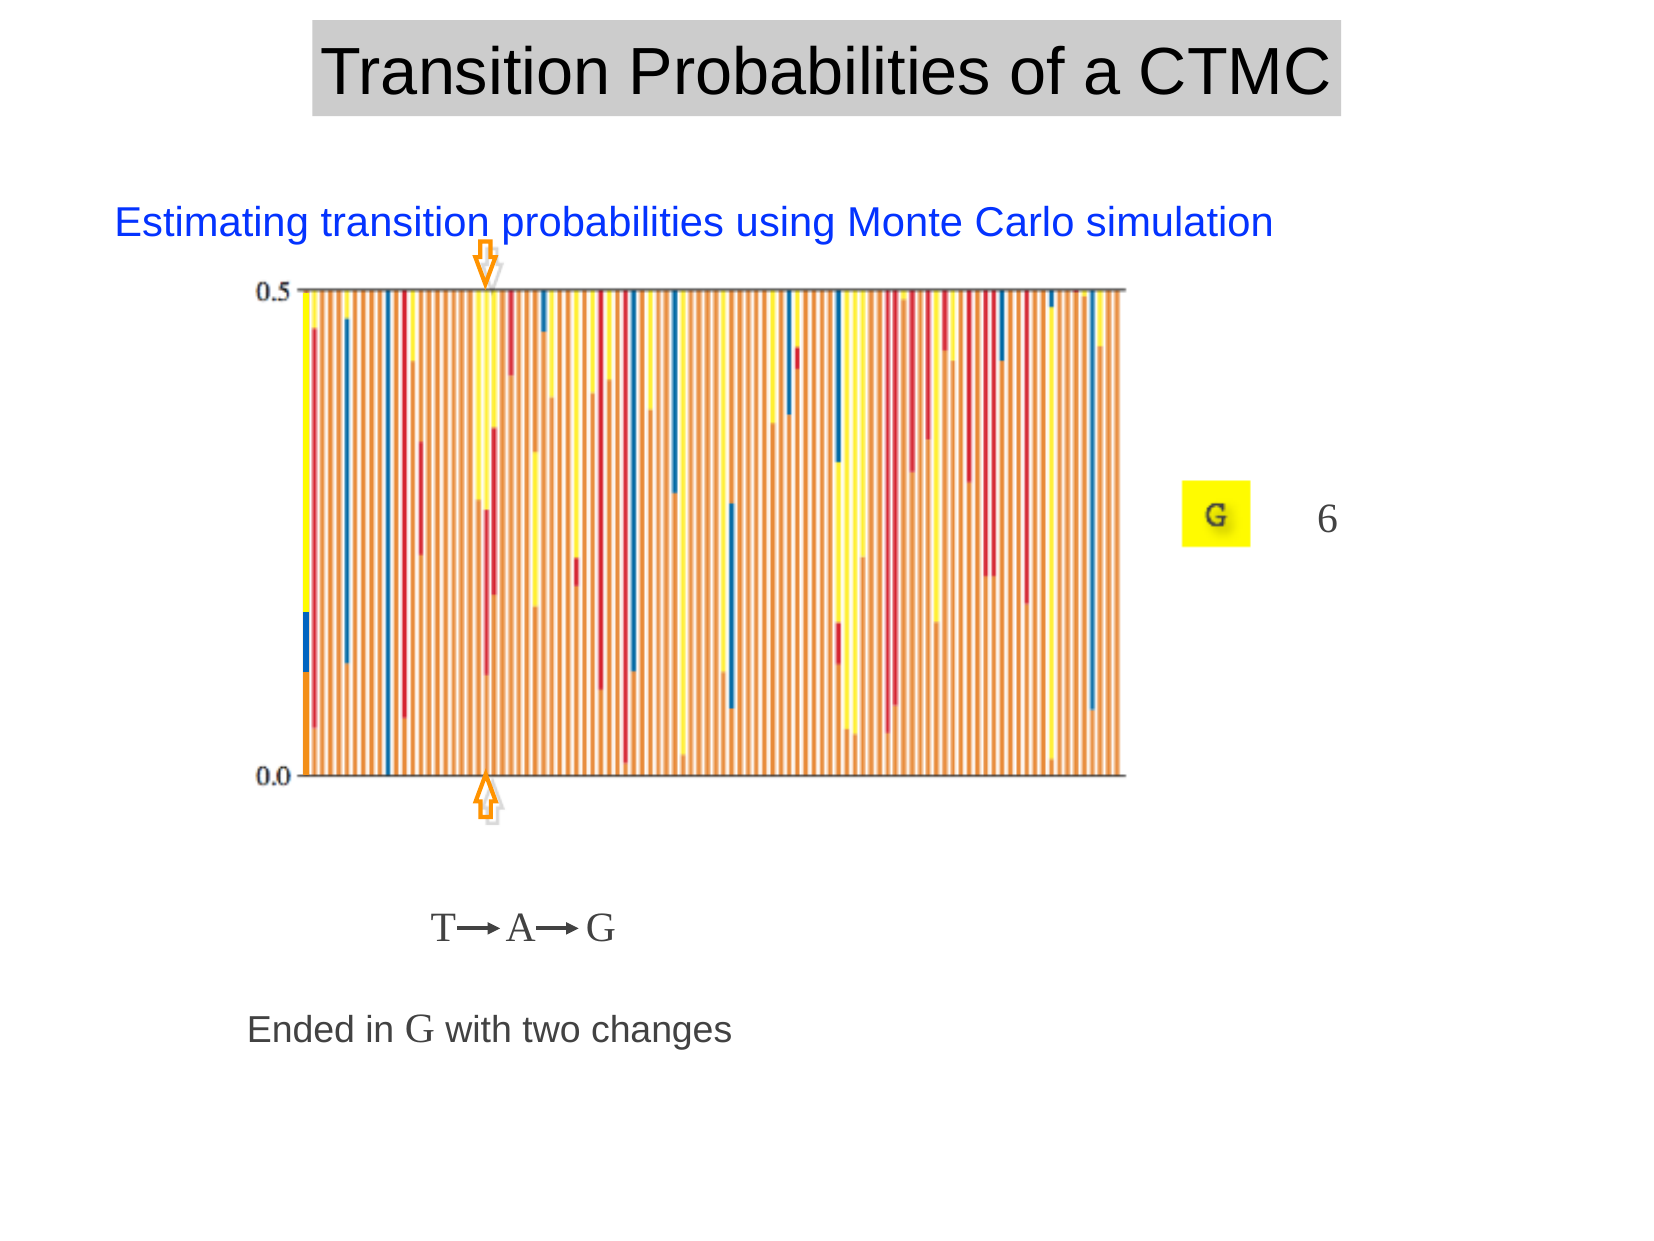

Transition Probabilities of a CTMC
Estimating transition probabilities using Monte Carlo simulation
6
T A G
Ended in G with two changes